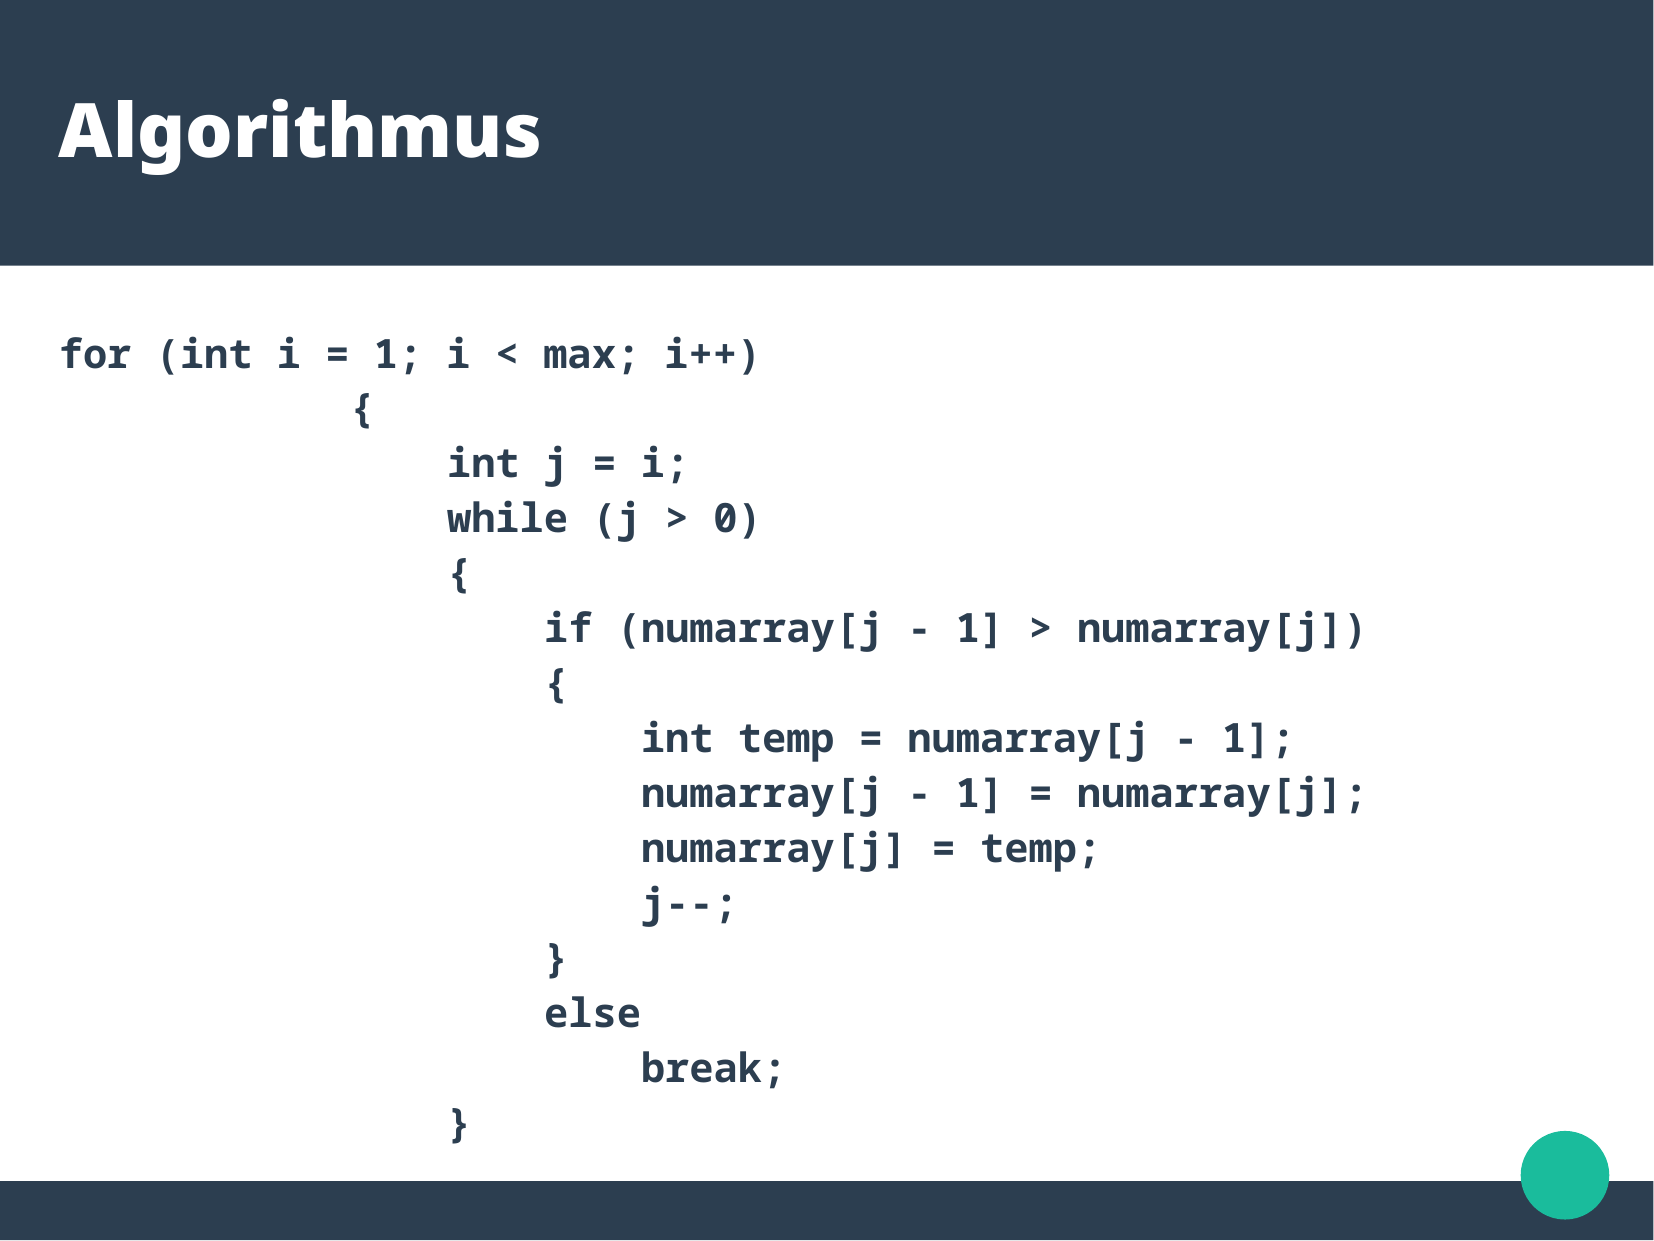

# Algorithmus
for (int i = 1; i < max; i++)
 {
 int j = i;
 while (j > 0)
 {
 if (numarray[j - 1] > numarray[j])
 {
 int temp = numarray[j - 1];
 numarray[j - 1] = numarray[j];
 numarray[j] = temp;
 j--;
 }
 else
 break;
 }